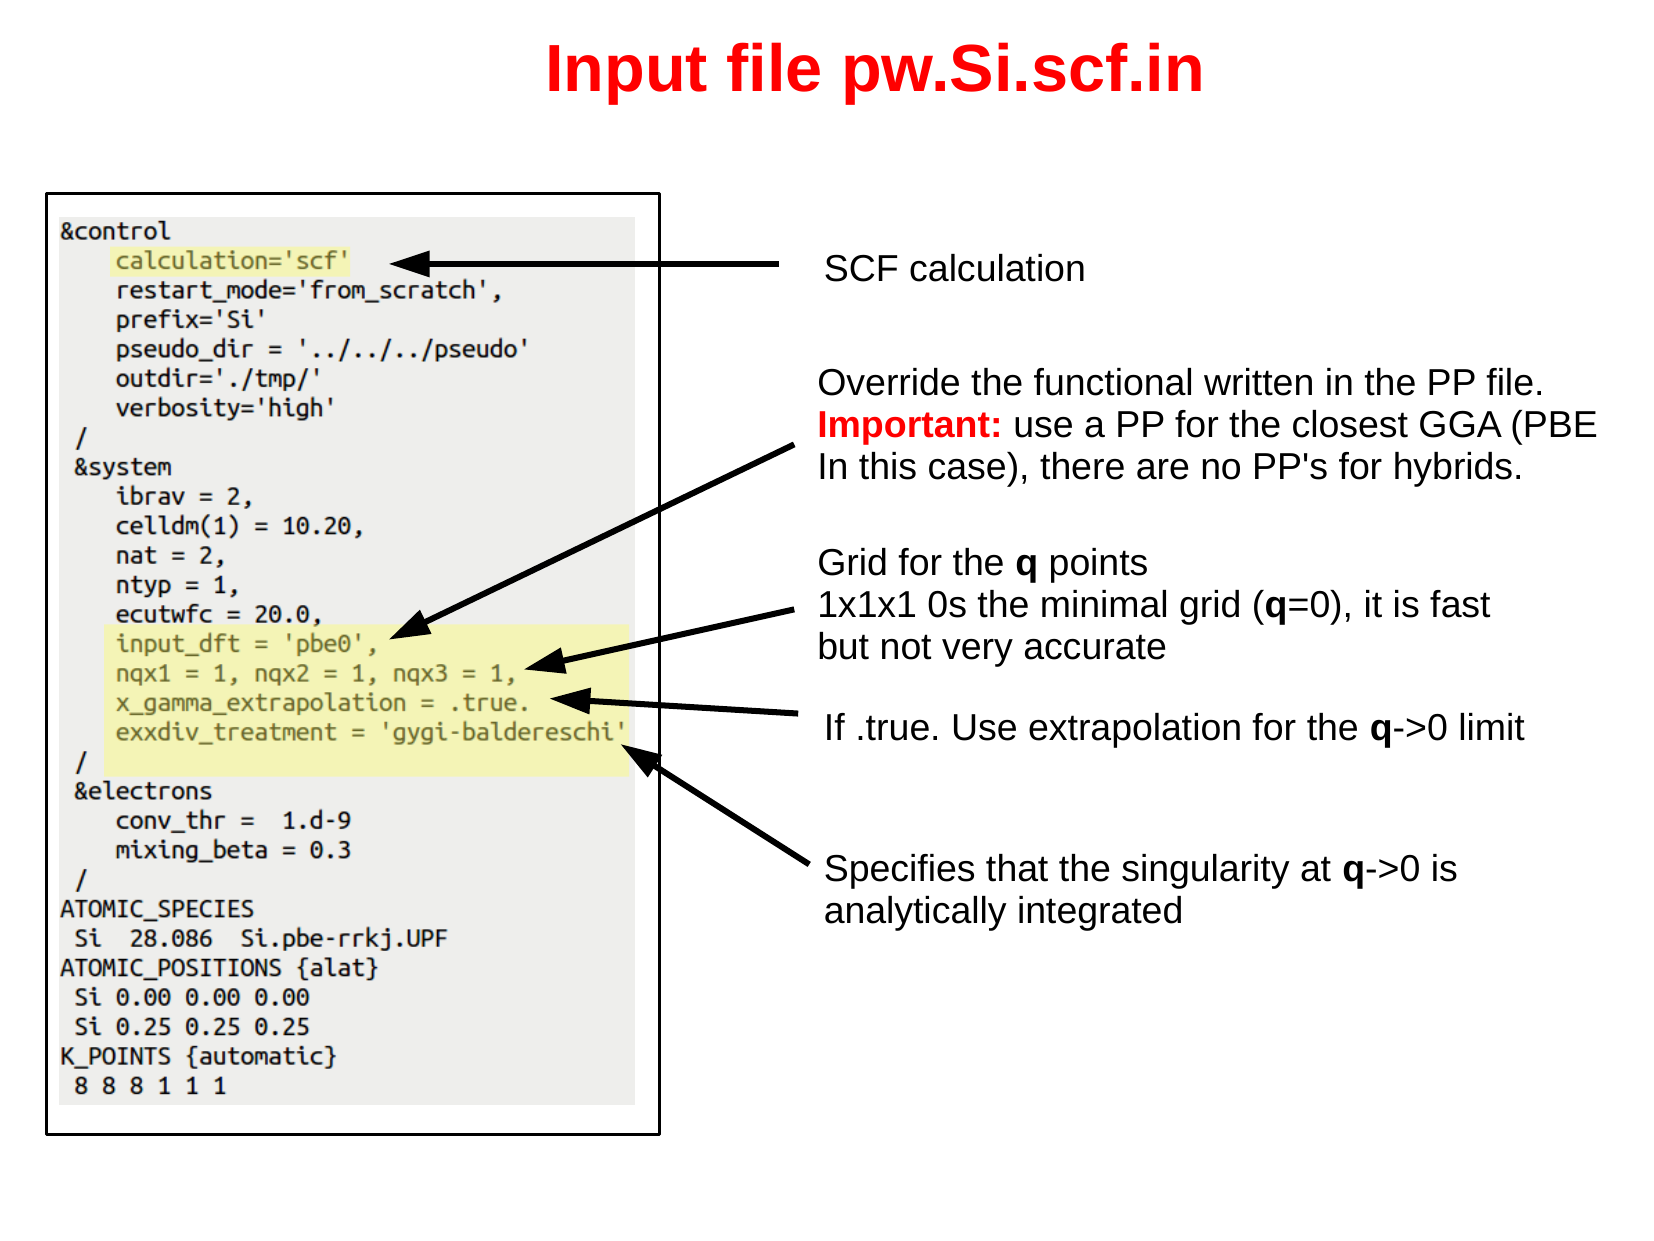

# Input file pw.Si.scf.in
SCF calculation
Override the functional written in the PP file.
Important: use a PP for the closest GGA (PBE
In this case), there are no PP's for hybrids.
Grid for the q points
1x1x1 0s the minimal grid (q=0), it is fast
but not very accurate
If .true. Use extrapolation for the q->0 limit
Specifies that the singularity at q->0 is
analytically integrated